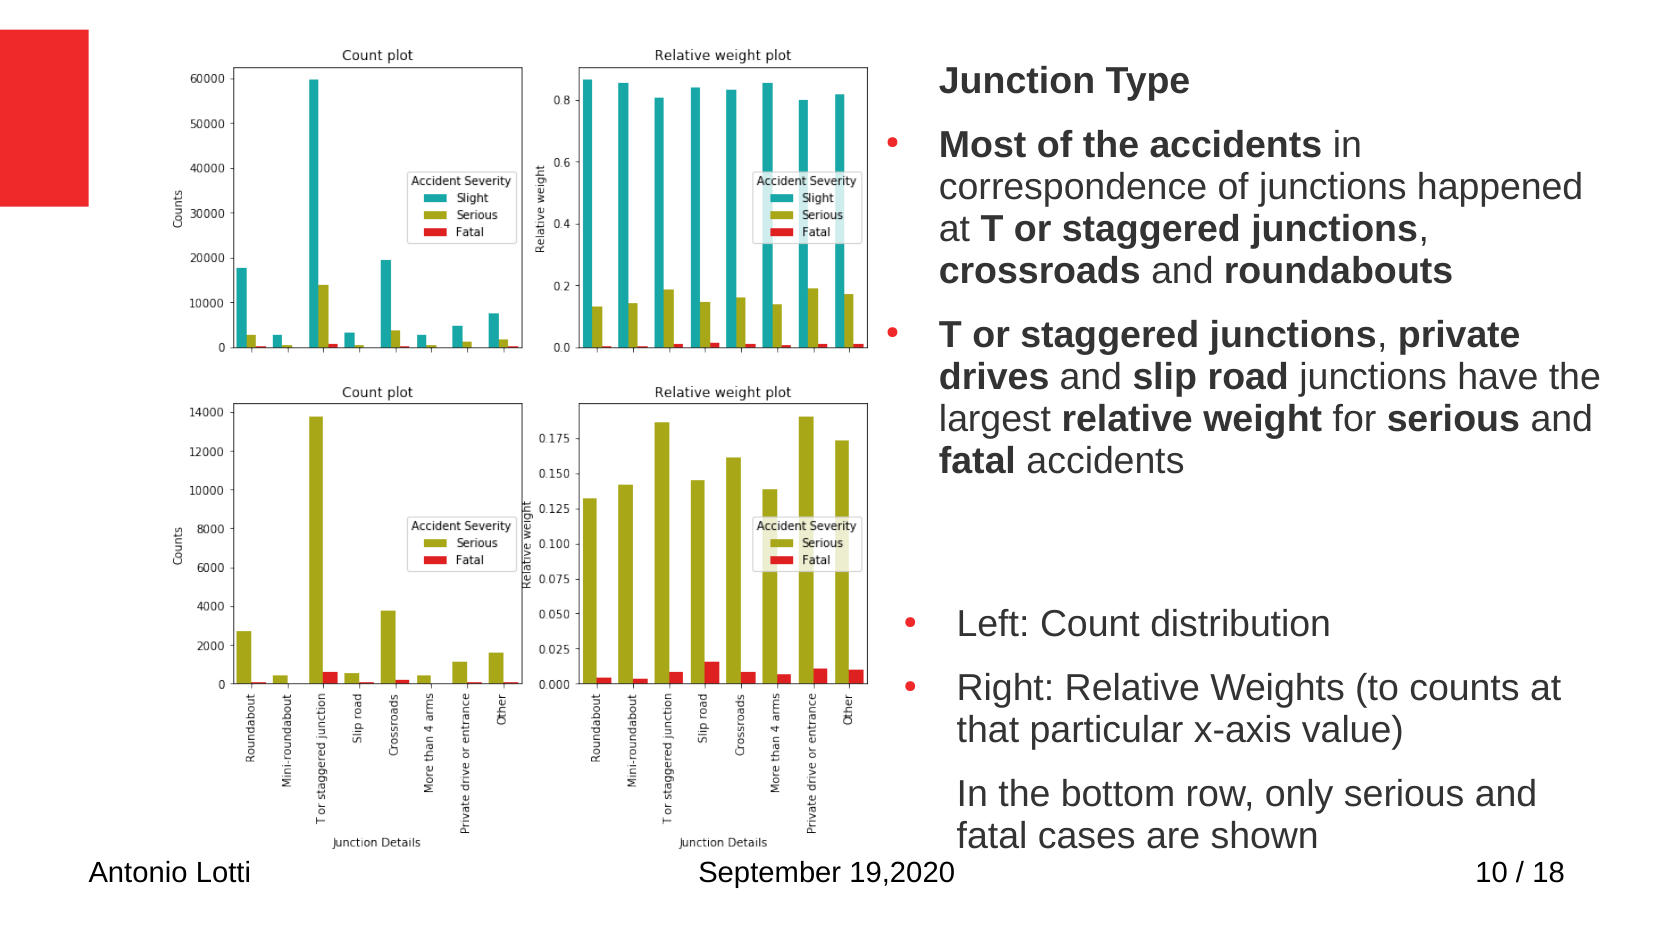

Junction Type
Most of the accidents in correspondence of junctions happened at T or staggered junctions, crossroads and roundabouts
T or staggered junctions, private drives and slip road junctions have the largest relative weight for serious and fatal accidents
# Left: Count distribution
Right: Relative Weights (to counts at that particular x-axis value)
In the bottom row, only serious and fatal cases are shown
10